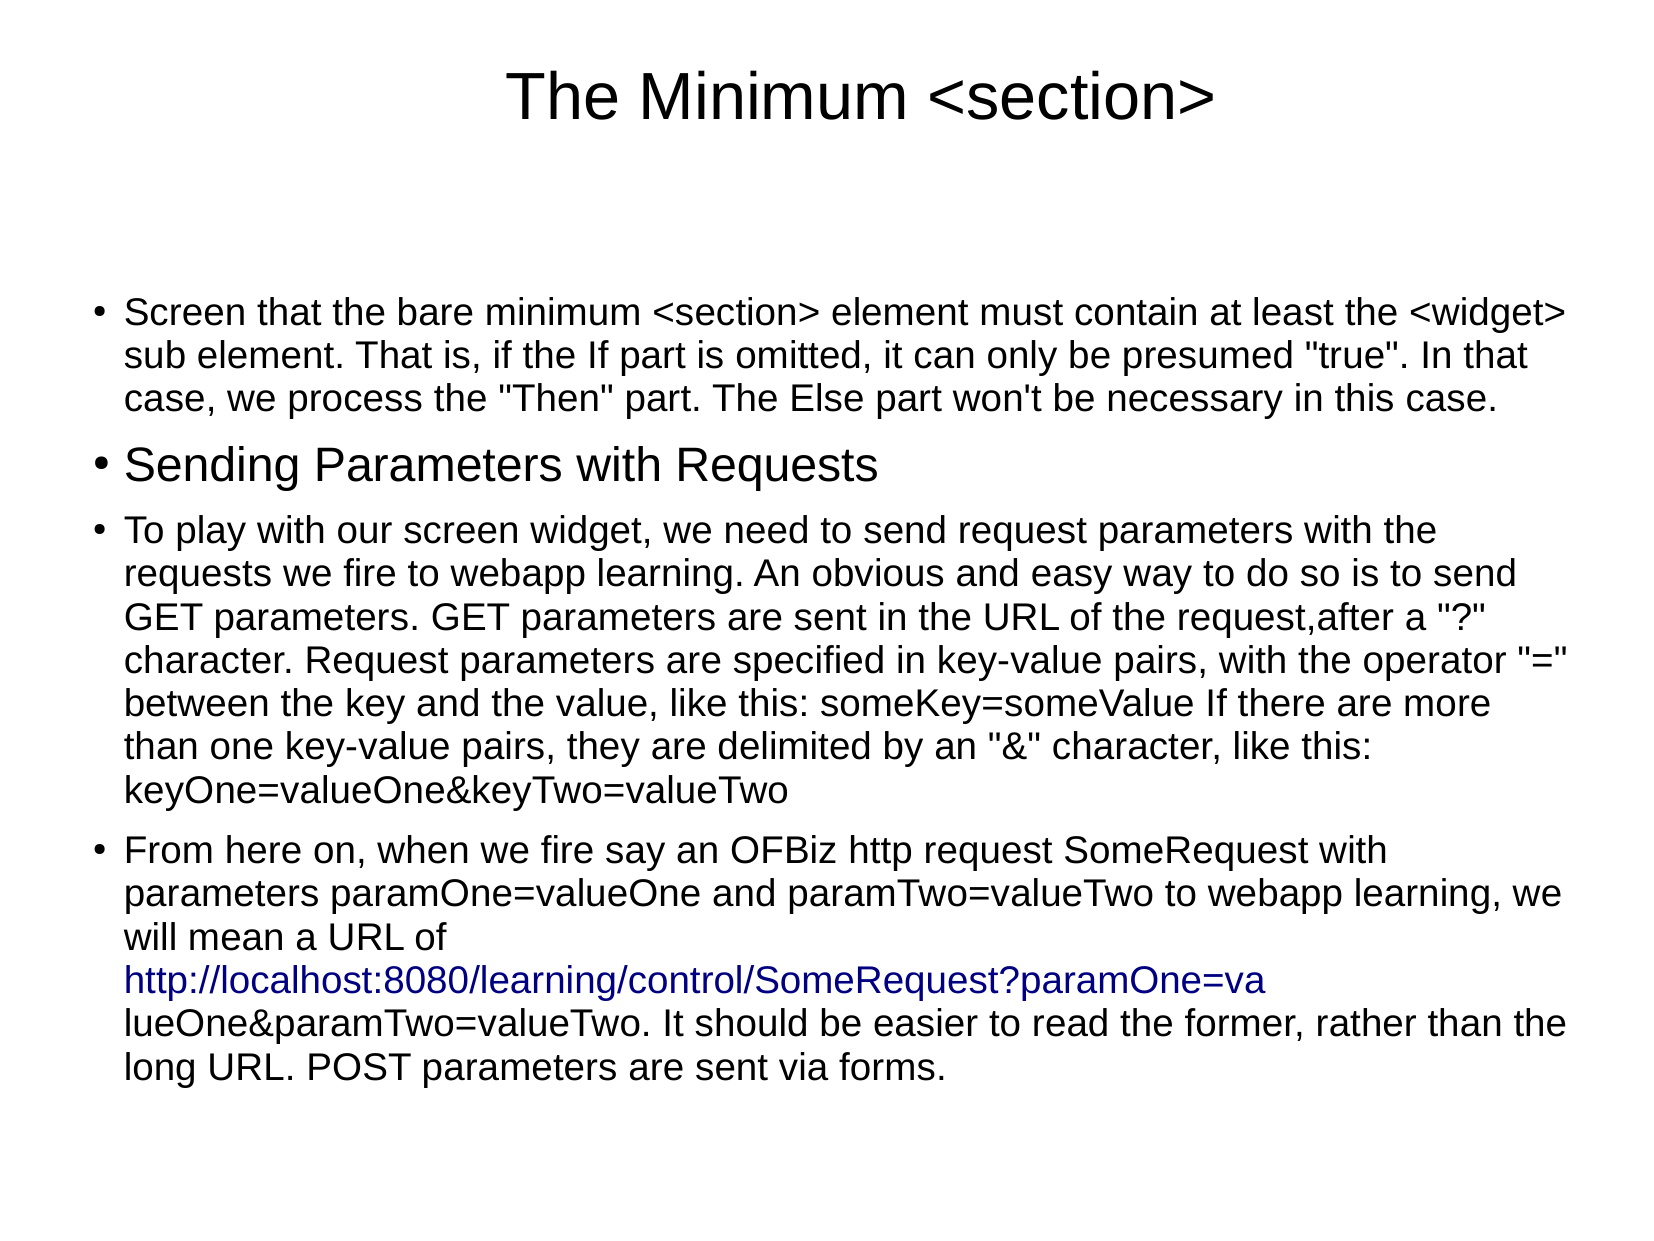

The Minimum <section>
# Screen that the bare minimum <section> element must contain at least the <widget> sub element. That is, if the If part is omitted, it can only be presumed "true". In that case, we process the "Then" part. The Else part won't be necessary in this case.
Sending Parameters with Requests
To play with our screen widget, we need to send request parameters with the requests we fire to webapp learning. An obvious and easy way to do so is to send GET parameters. GET parameters are sent in the URL of the request,after a "?" character. Request parameters are specified in key-value pairs, with the operator "=" between the key and the value, like this: someKey=someValue If there are more than one key-value pairs, they are delimited by an "&" character, like this: keyOne=valueOne&keyTwo=valueTwo
From here on, when we fire say an OFBiz http request SomeRequest with parameters paramOne=valueOne and paramTwo=valueTwo to webapp learning, we will mean a URL of http://localhost:8080/learning/control/SomeRequest?paramOne=valueOne&paramTwo=valueTwo. It should be easier to read the former, rather than the long URL. POST parameters are sent via forms.